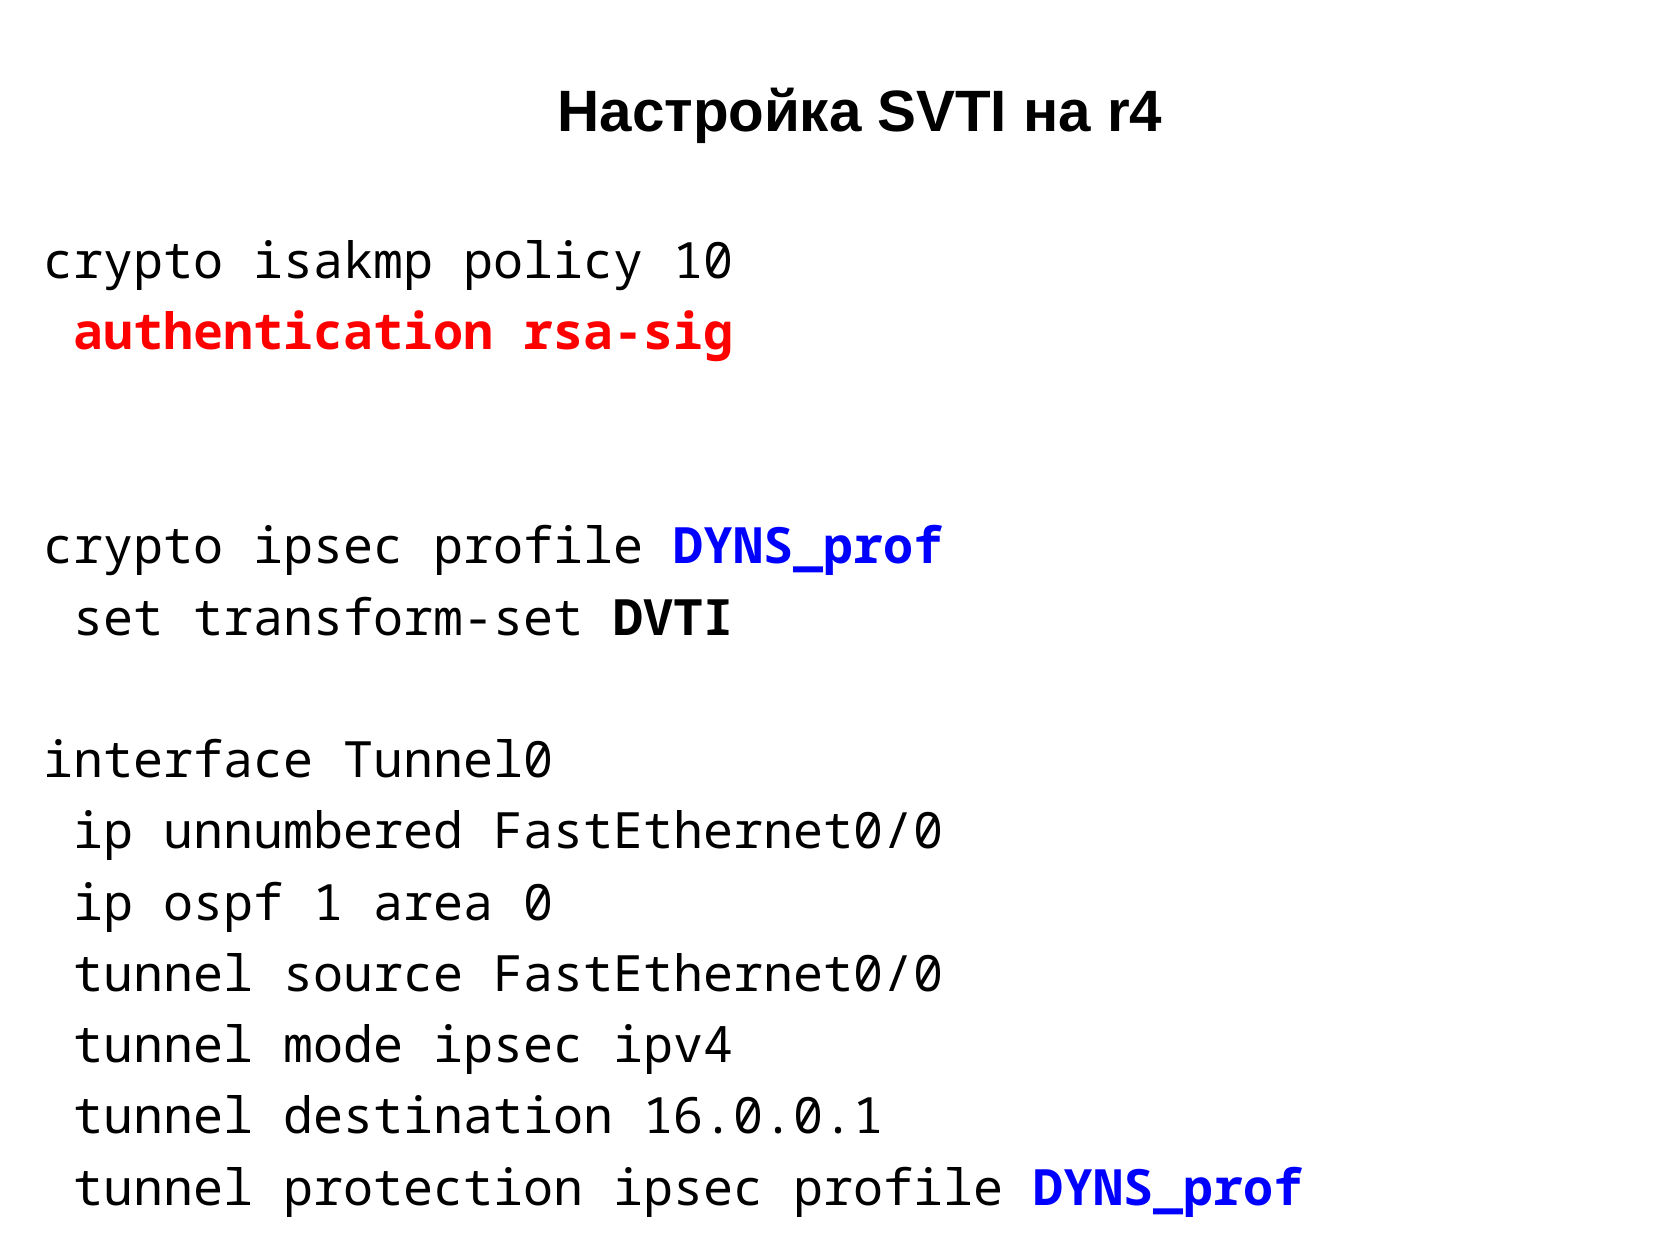

Настройка SVTI на r4
# crypto isakmp policy 10
 authentication rsa-sig
crypto ipsec profile DYNS_prof
 set transform-set DVTI
interface Tunnel0
 ip unnumbered FastEthernet0/0
 ip ospf 1 area 0
 tunnel source FastEthernet0/0
 tunnel mode ipsec ipv4
 tunnel destination 16.0.0.1
 tunnel protection ipsec profile DYNS_prof